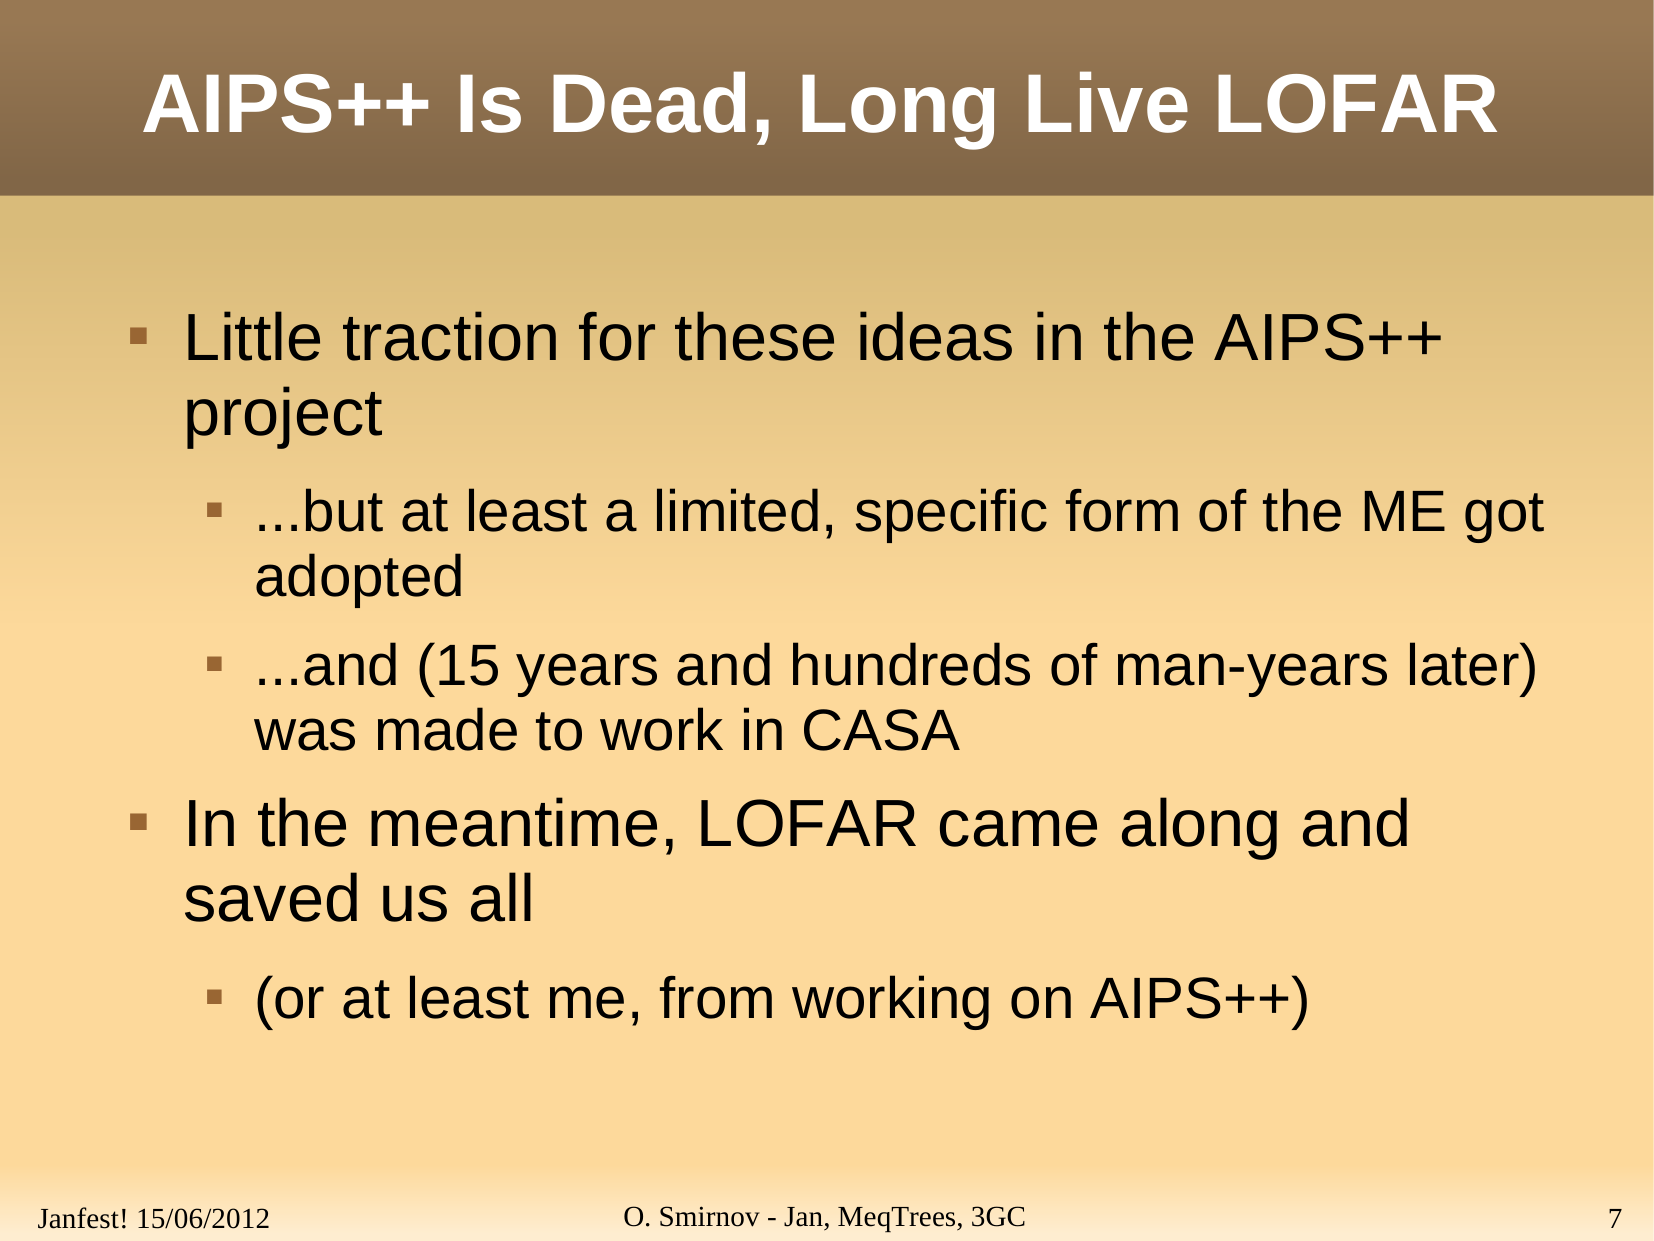

# AIPS++ Is Dead, Long Live LOFAR
Little traction for these ideas in the AIPS++ project
...but at least a limited, specific form of the ME got adopted
...and (15 years and hundreds of man-years later) was made to work in CASA
In the meantime, LOFAR came along and saved us all
(or at least me, from working on AIPS++)
O. Smirnov - Jan, MeqTrees, 3GC
Janfest! 15/06/2012
7